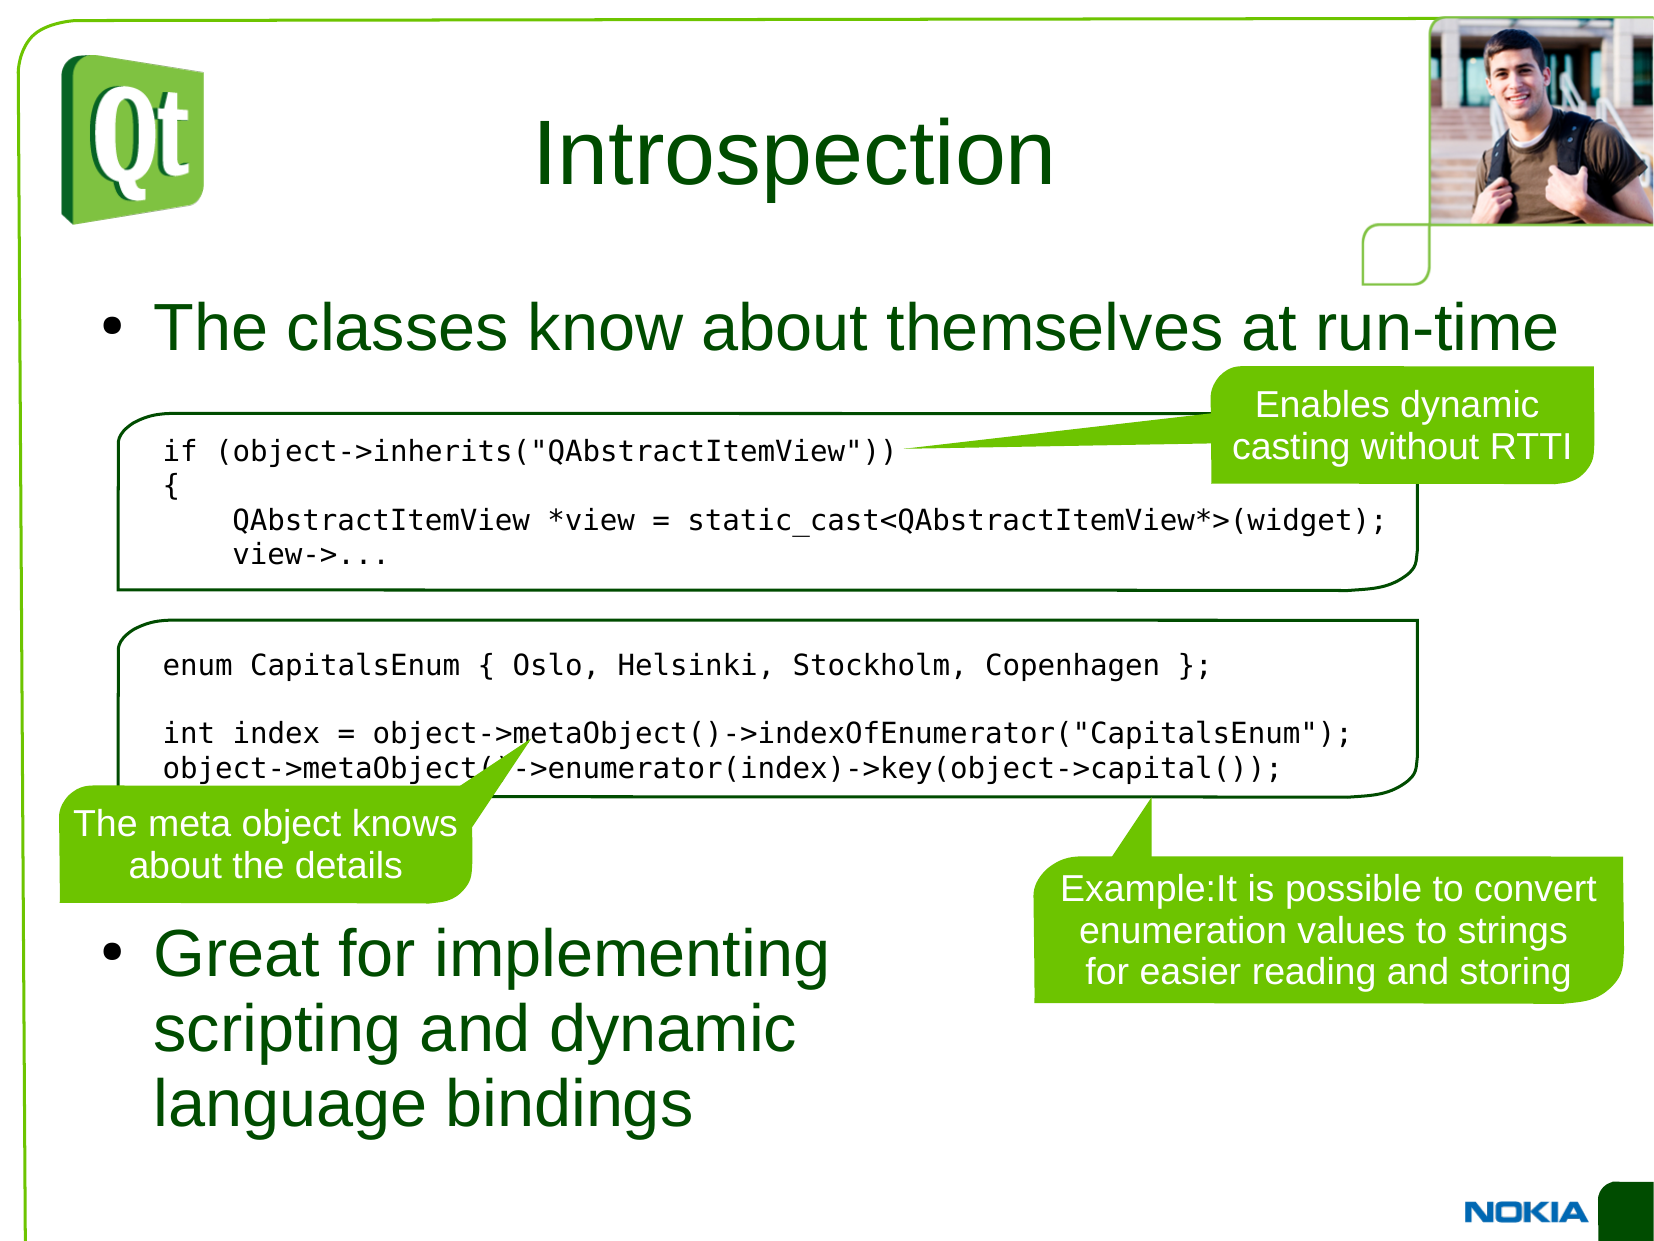

# Introspection
The classes know about themselves at run-time
Great for implementing
scripting and dynamic
language bindings
Enables dynamic
casting without RTTI
if (object->inherits("QAbstractItemView"))
{
 QAbstractItemView *view = static_cast<QAbstractItemView*>(widget);
 view->...
enum CapitalsEnum { Oslo, Helsinki, Stockholm, Copenhagen };
int index = object->metaObject()->indexOfEnumerator("CapitalsEnum");
object->metaObject()->enumerator(index)->key(object->capital());
The meta object knows
about the details
Example:It is possible to convert
enumeration values to strings
for easier reading and storing